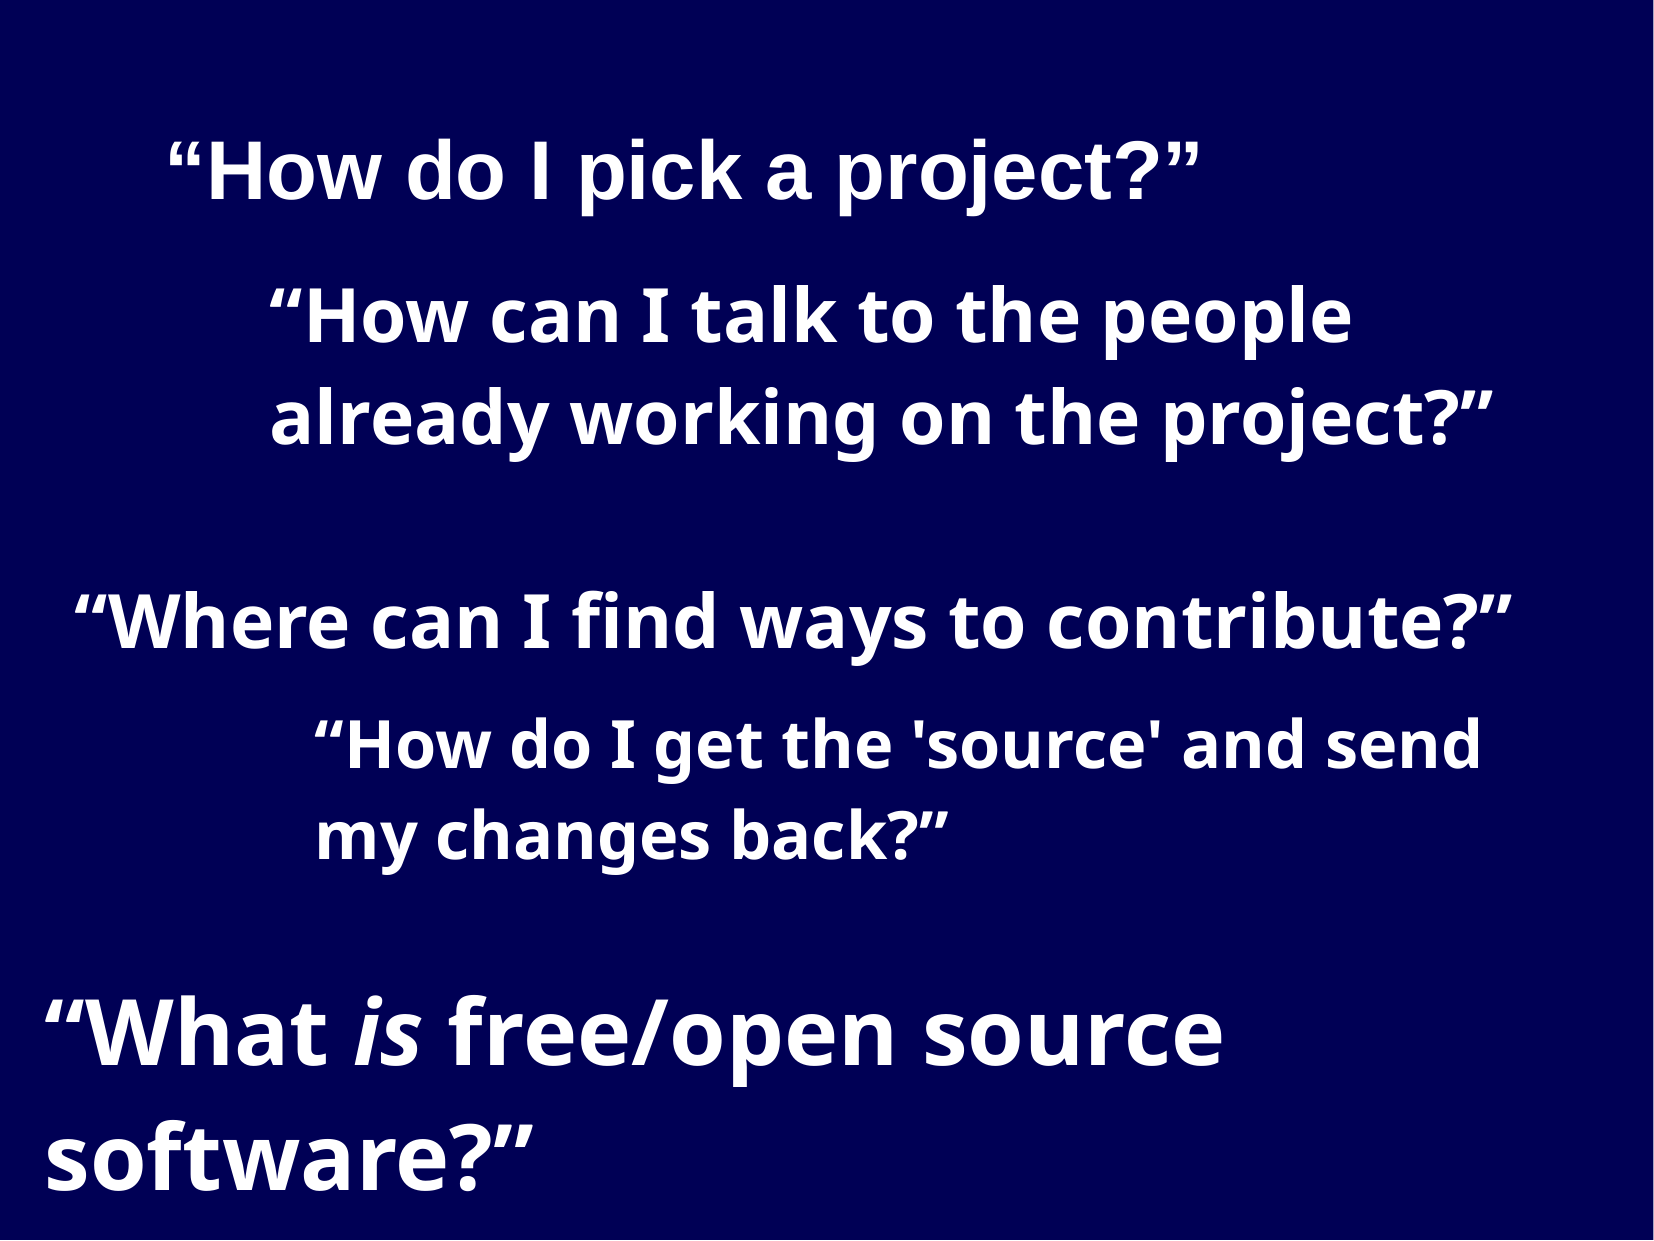

“How do I pick a project?”
“How can I talk to the people already working on the project?”
“Where can I find ways to contribute?”
“How do I get the 'source' and send my changes back?”
“What is free/open source software?”